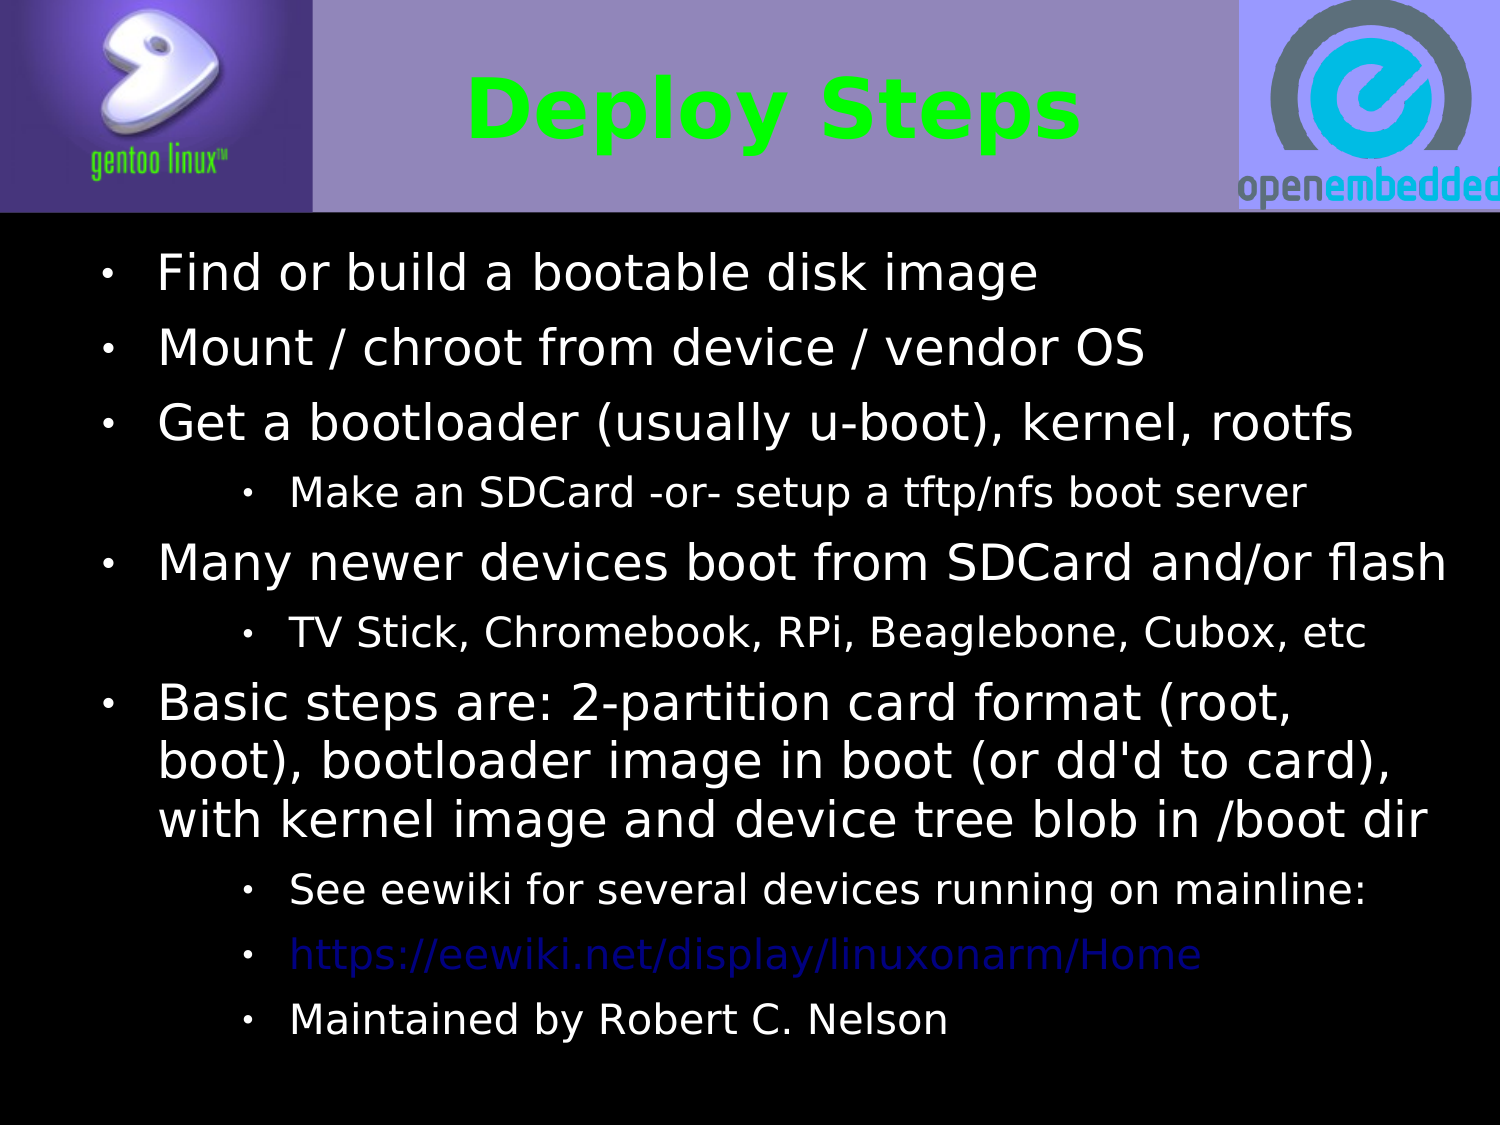

# Deploy Steps
Find or build a bootable disk image
Mount / chroot from device / vendor OS
Get a bootloader (usually u-boot), kernel, rootfs
Make an SDCard -or- setup a tftp/nfs boot server
Many newer devices boot from SDCard and/or flash
TV Stick, Chromebook, RPi, Beaglebone, Cubox, etc
Basic steps are: 2-partition card format (root, boot), bootloader image in boot (or dd'd to card), with kernel image and device tree blob in /boot dir
See eewiki for several devices running on mainline:
https://eewiki.net/display/linuxonarm/Home
Maintained by Robert C. Nelson